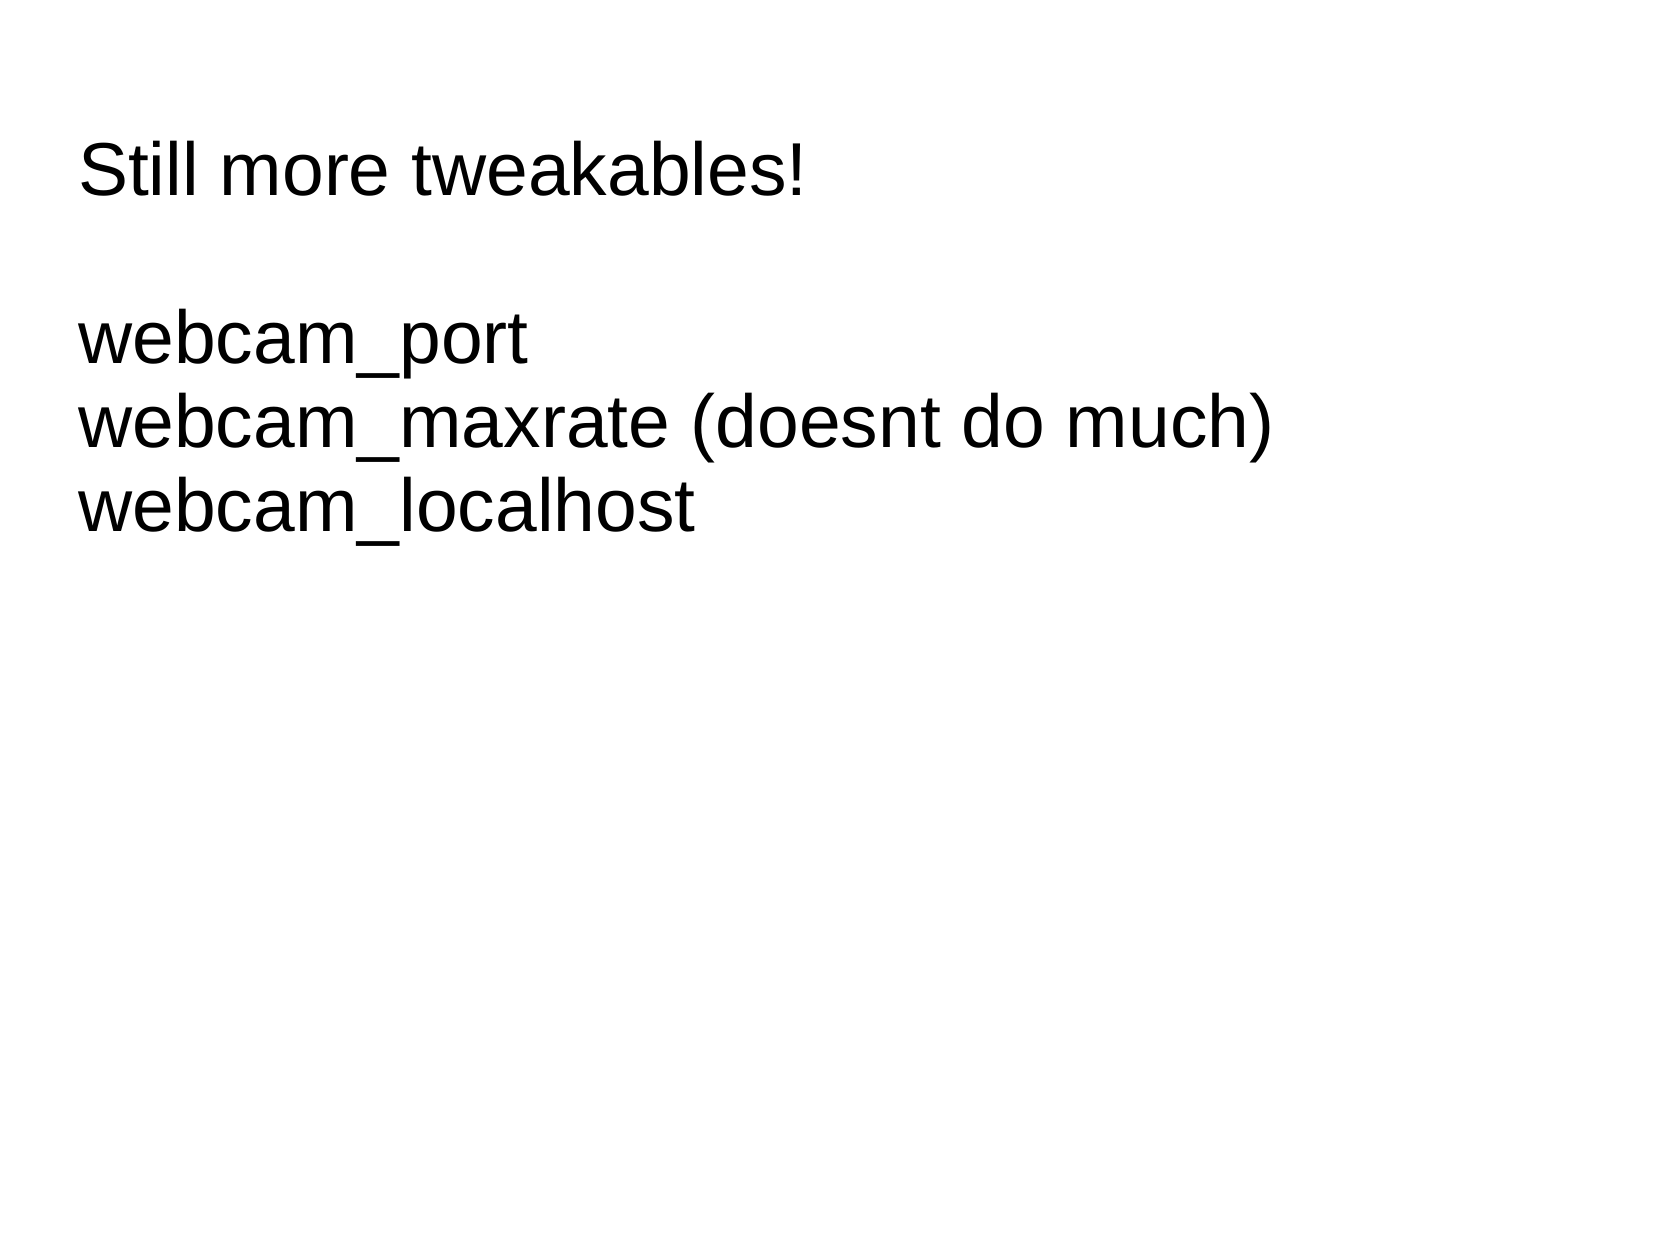

Still more tweakables!
webcam_port
webcam_maxrate (doesnt do much)
webcam_localhost